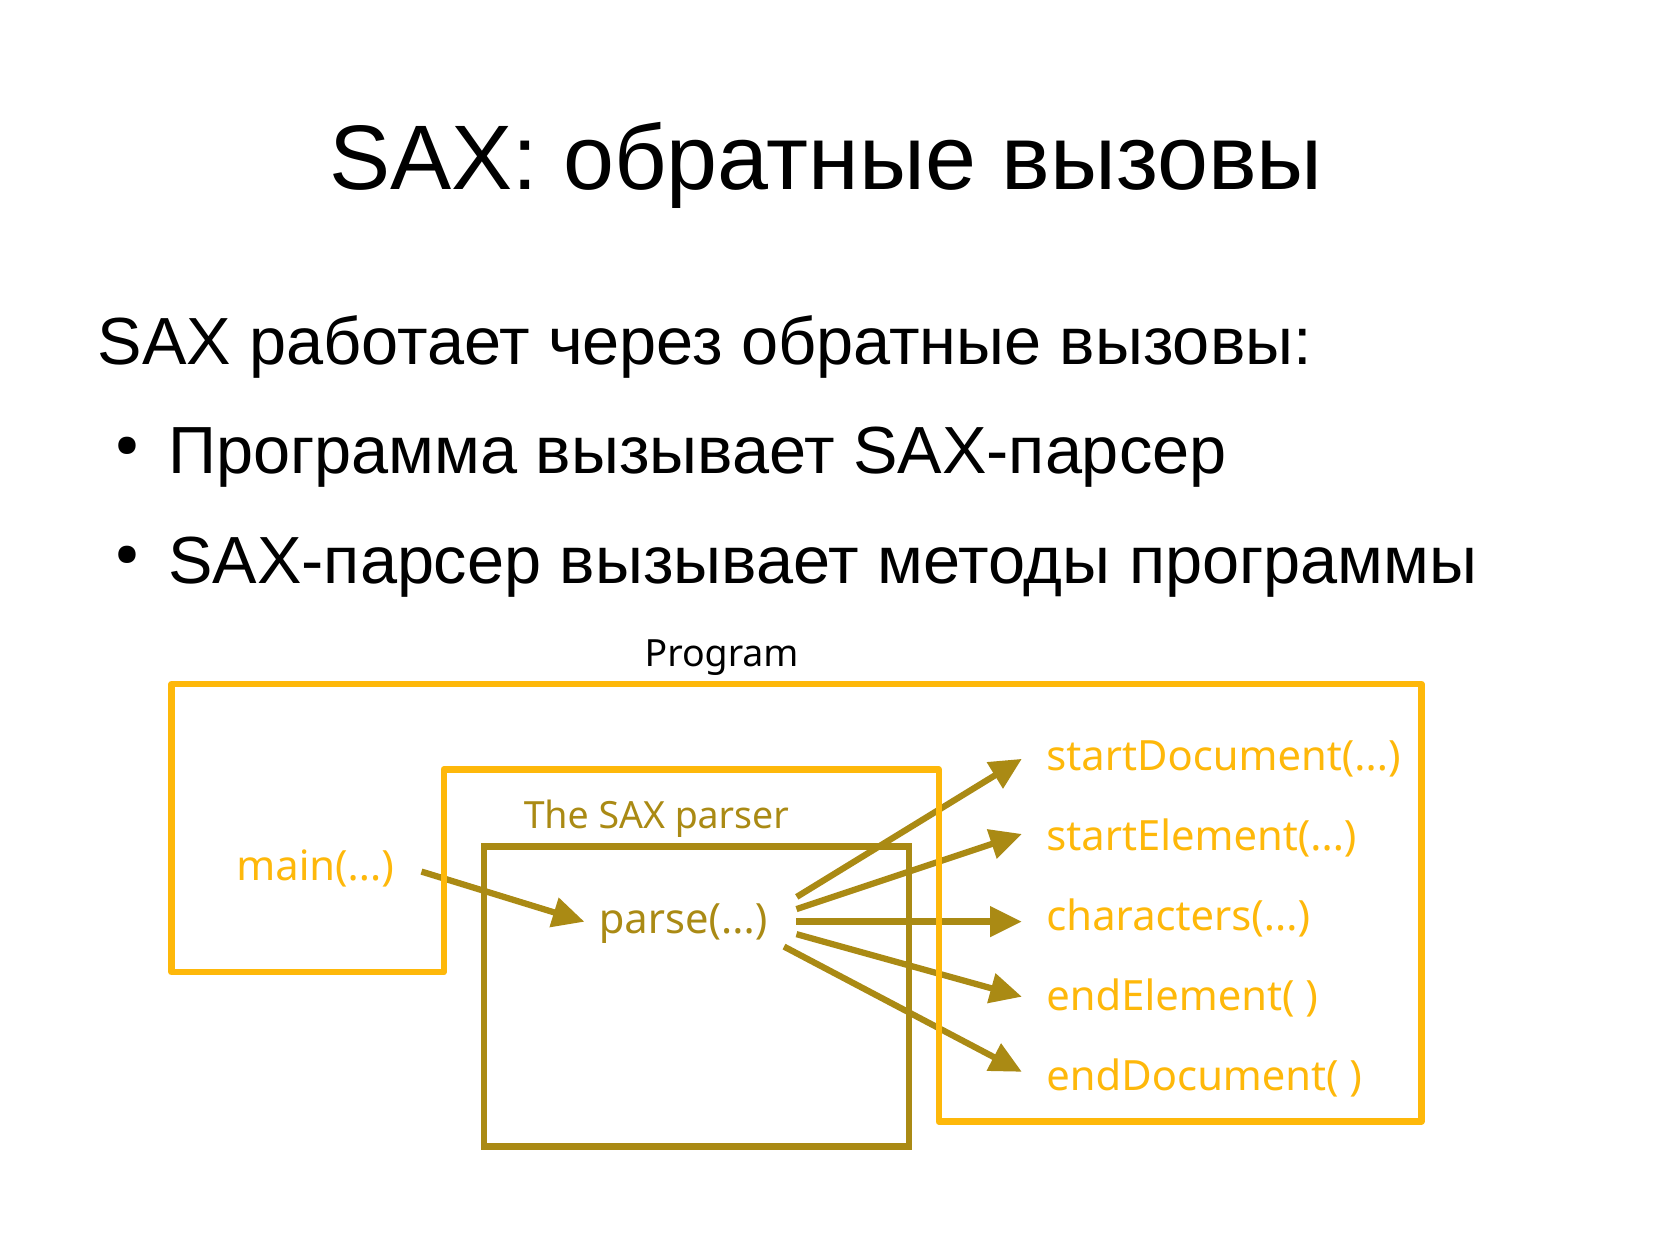

# SAX: обратные вызовы
SAX работает через обратные вызовы:
Программа вызывает SAX-парсер
SAX-парсер вызывает методы программы
Program
startDocument(...)
startElement(...)
characters(...)
endElement( )
endDocument( )
main(...)
The SAX parser
parse(...)